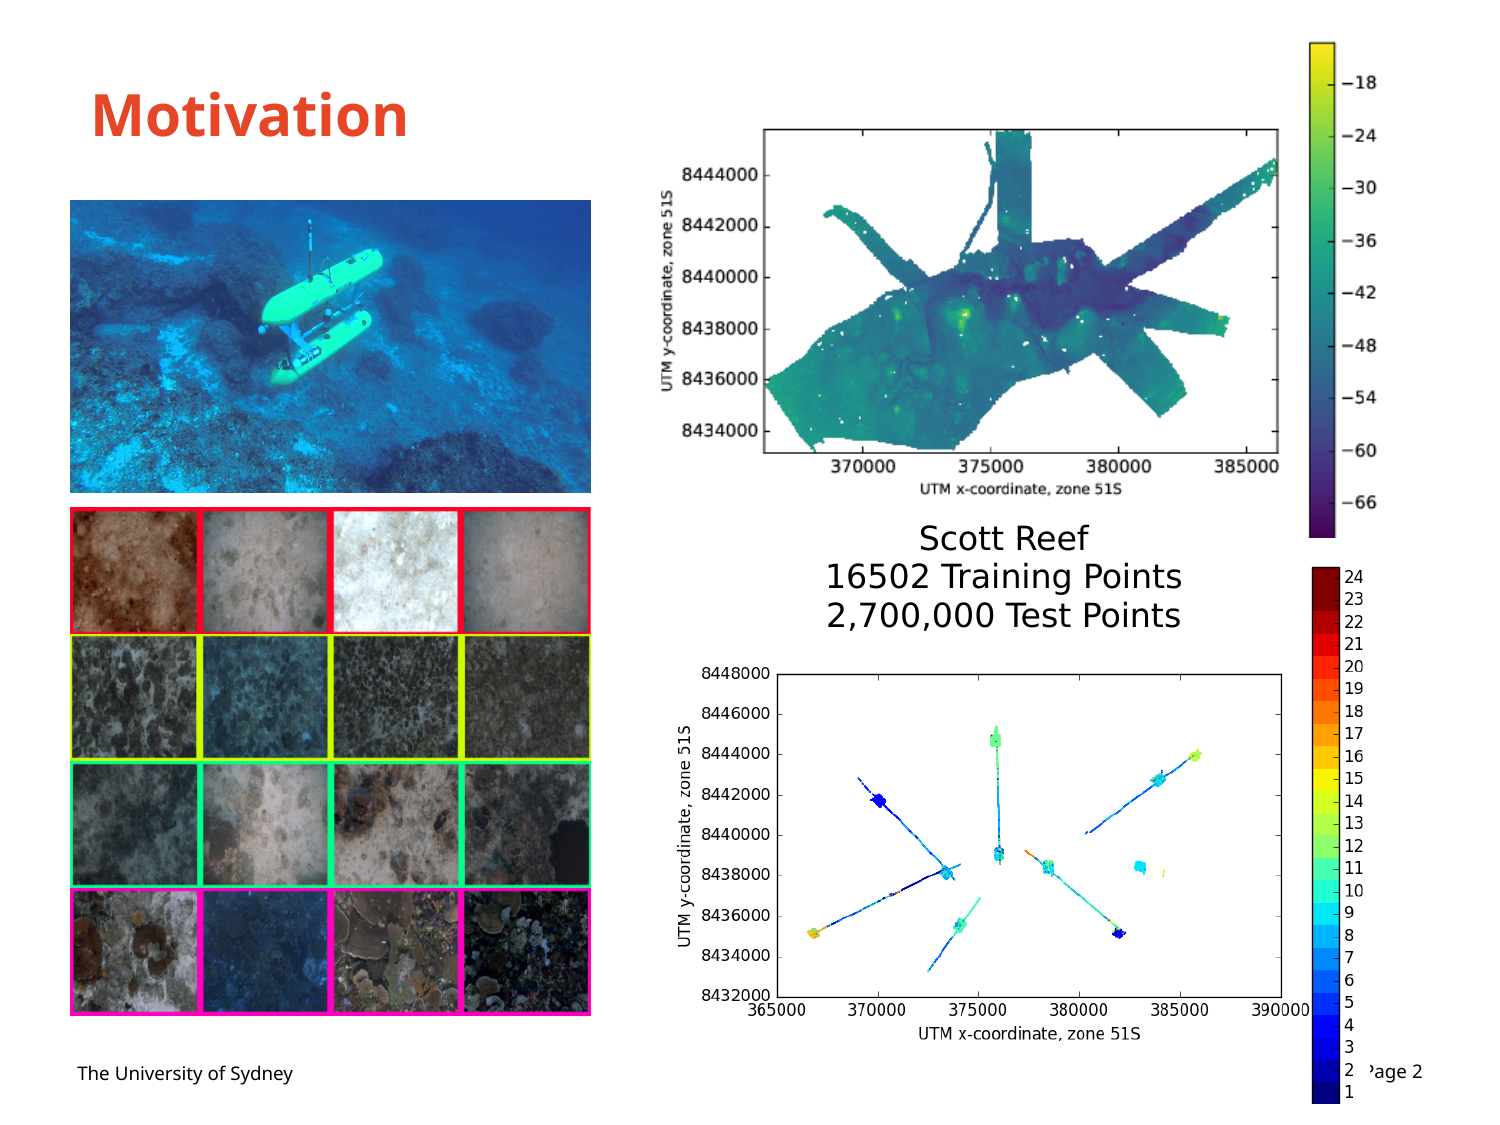

# Motivation
Scott Reef
16502 Training Points
2,700,000 Test Points